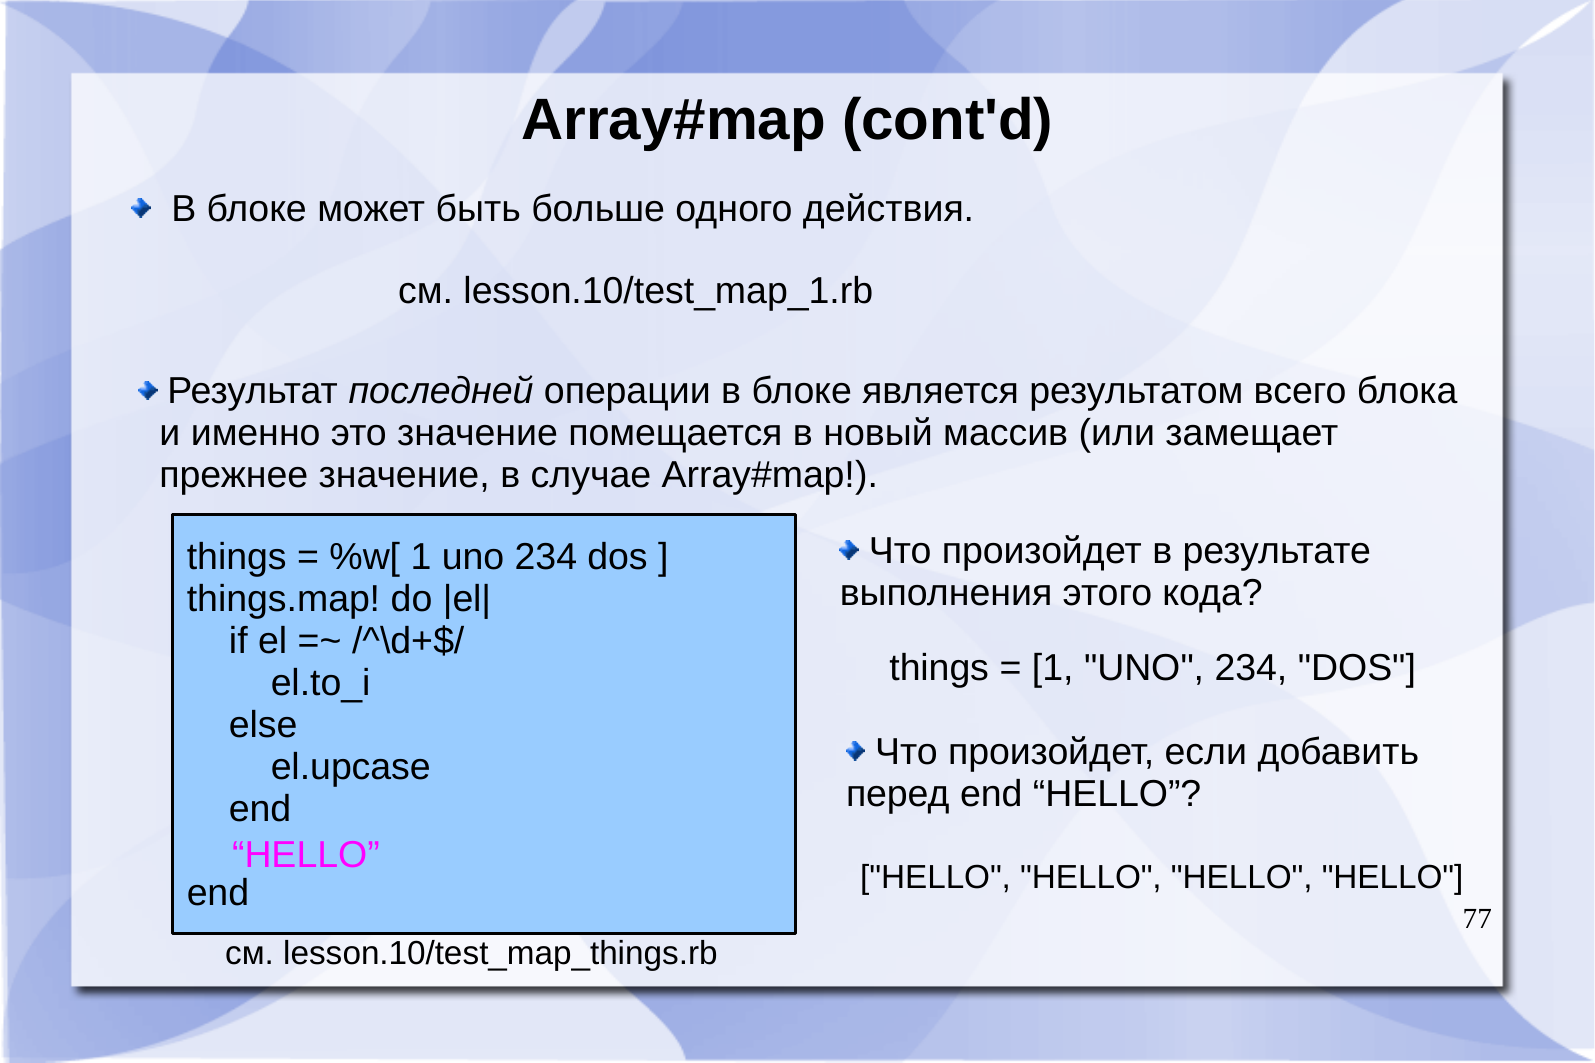

# Array#map (cont'd)
 В блоке может быть больше одного действия.
см. lesson.10/test_map_1.rb
 Результат последней операции в блоке является результатом всего блока
 и именно это значение помещается в новый массив (или замещает
 прежнее значение, в случае Array#map!).
things = %w[ 1 uno 234 dos ]
things.map! do |el|
 if el =~ /^\d+$/
 el.to_i
 else
 el.upcase
 end
end
 Что произойдет в результате выполнения этого кода?
см. lesson.10/test_map_things.rb
things = [1, "UNO", 234, "DOS"]
 Что произойдет, если добавить перед end “HELLO”?
“HELLO”
["HELLO", "HELLO", "HELLO", "HELLO"]
77